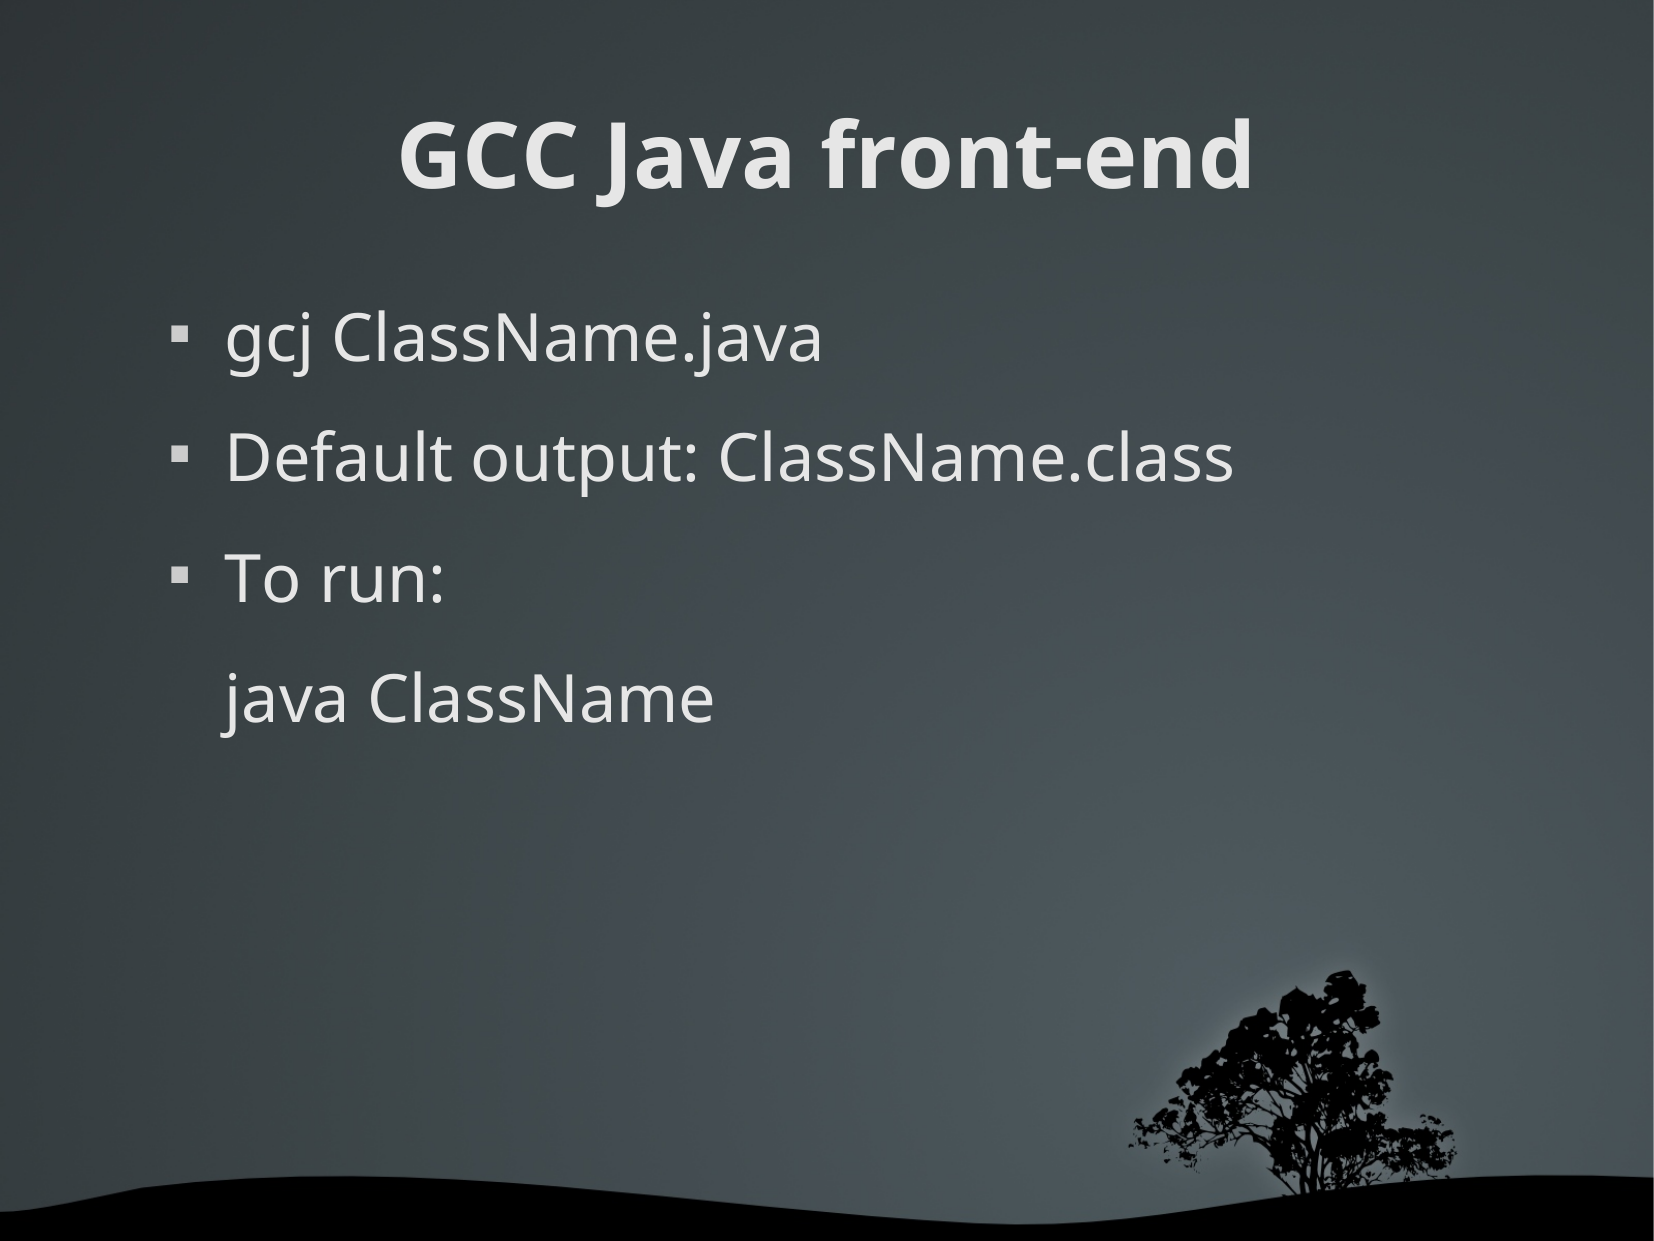

# GCC Java front-end
gcj ClassName.java
Default output: ClassName.class
To run:
java ClassName